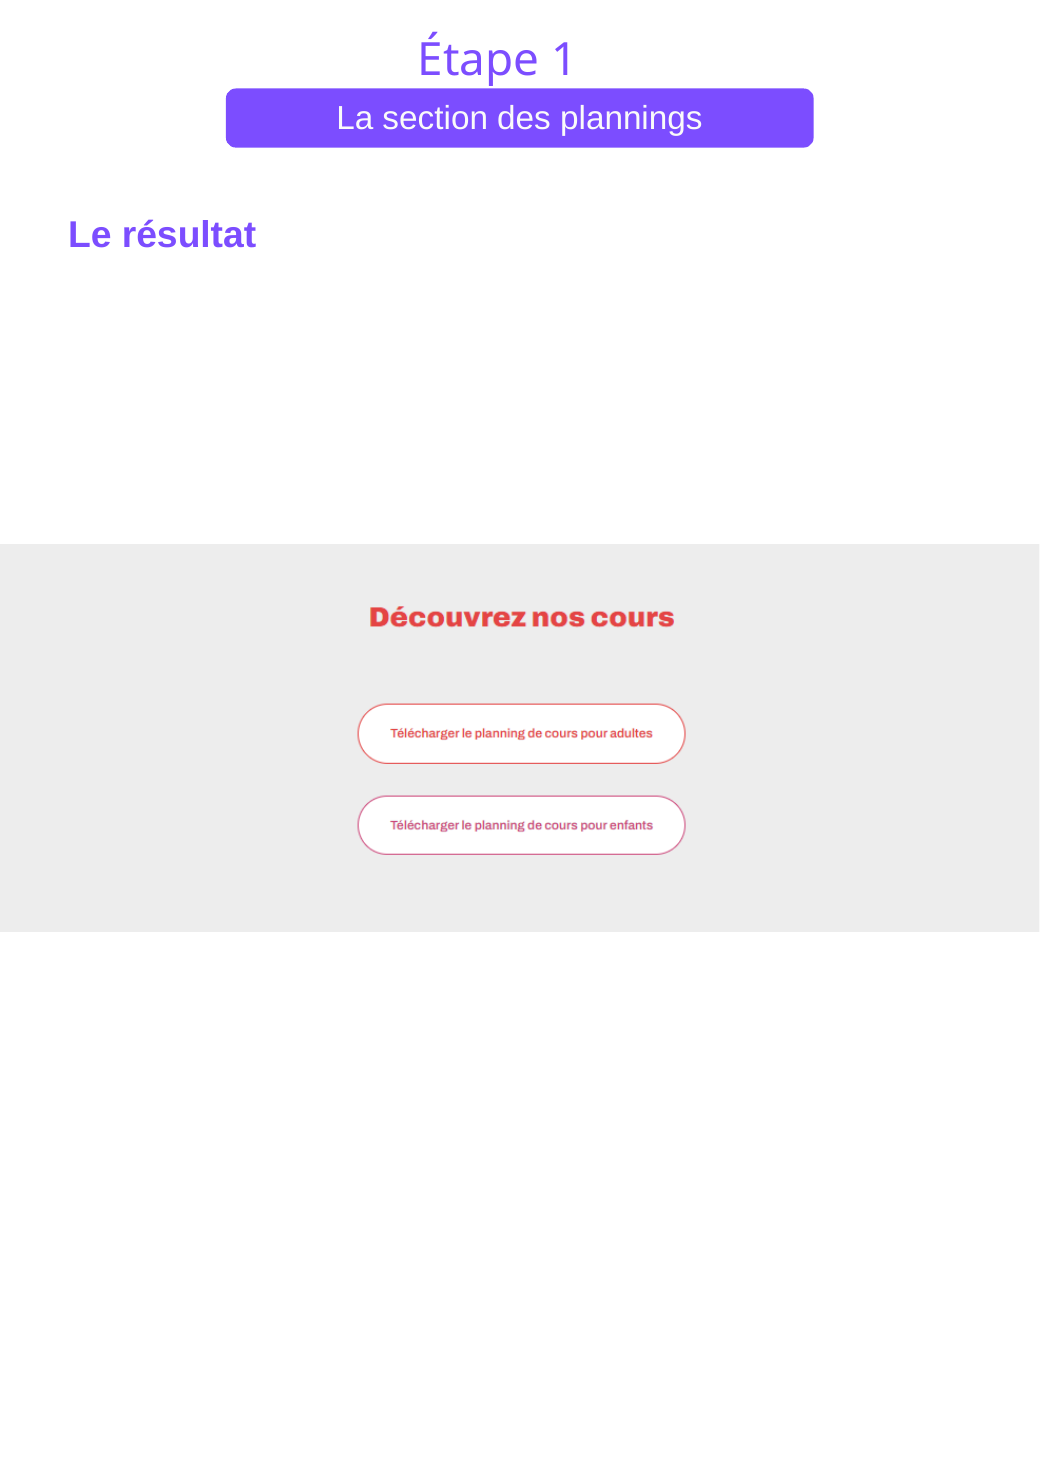

# Étape 1
La section des plannings
Le résultat